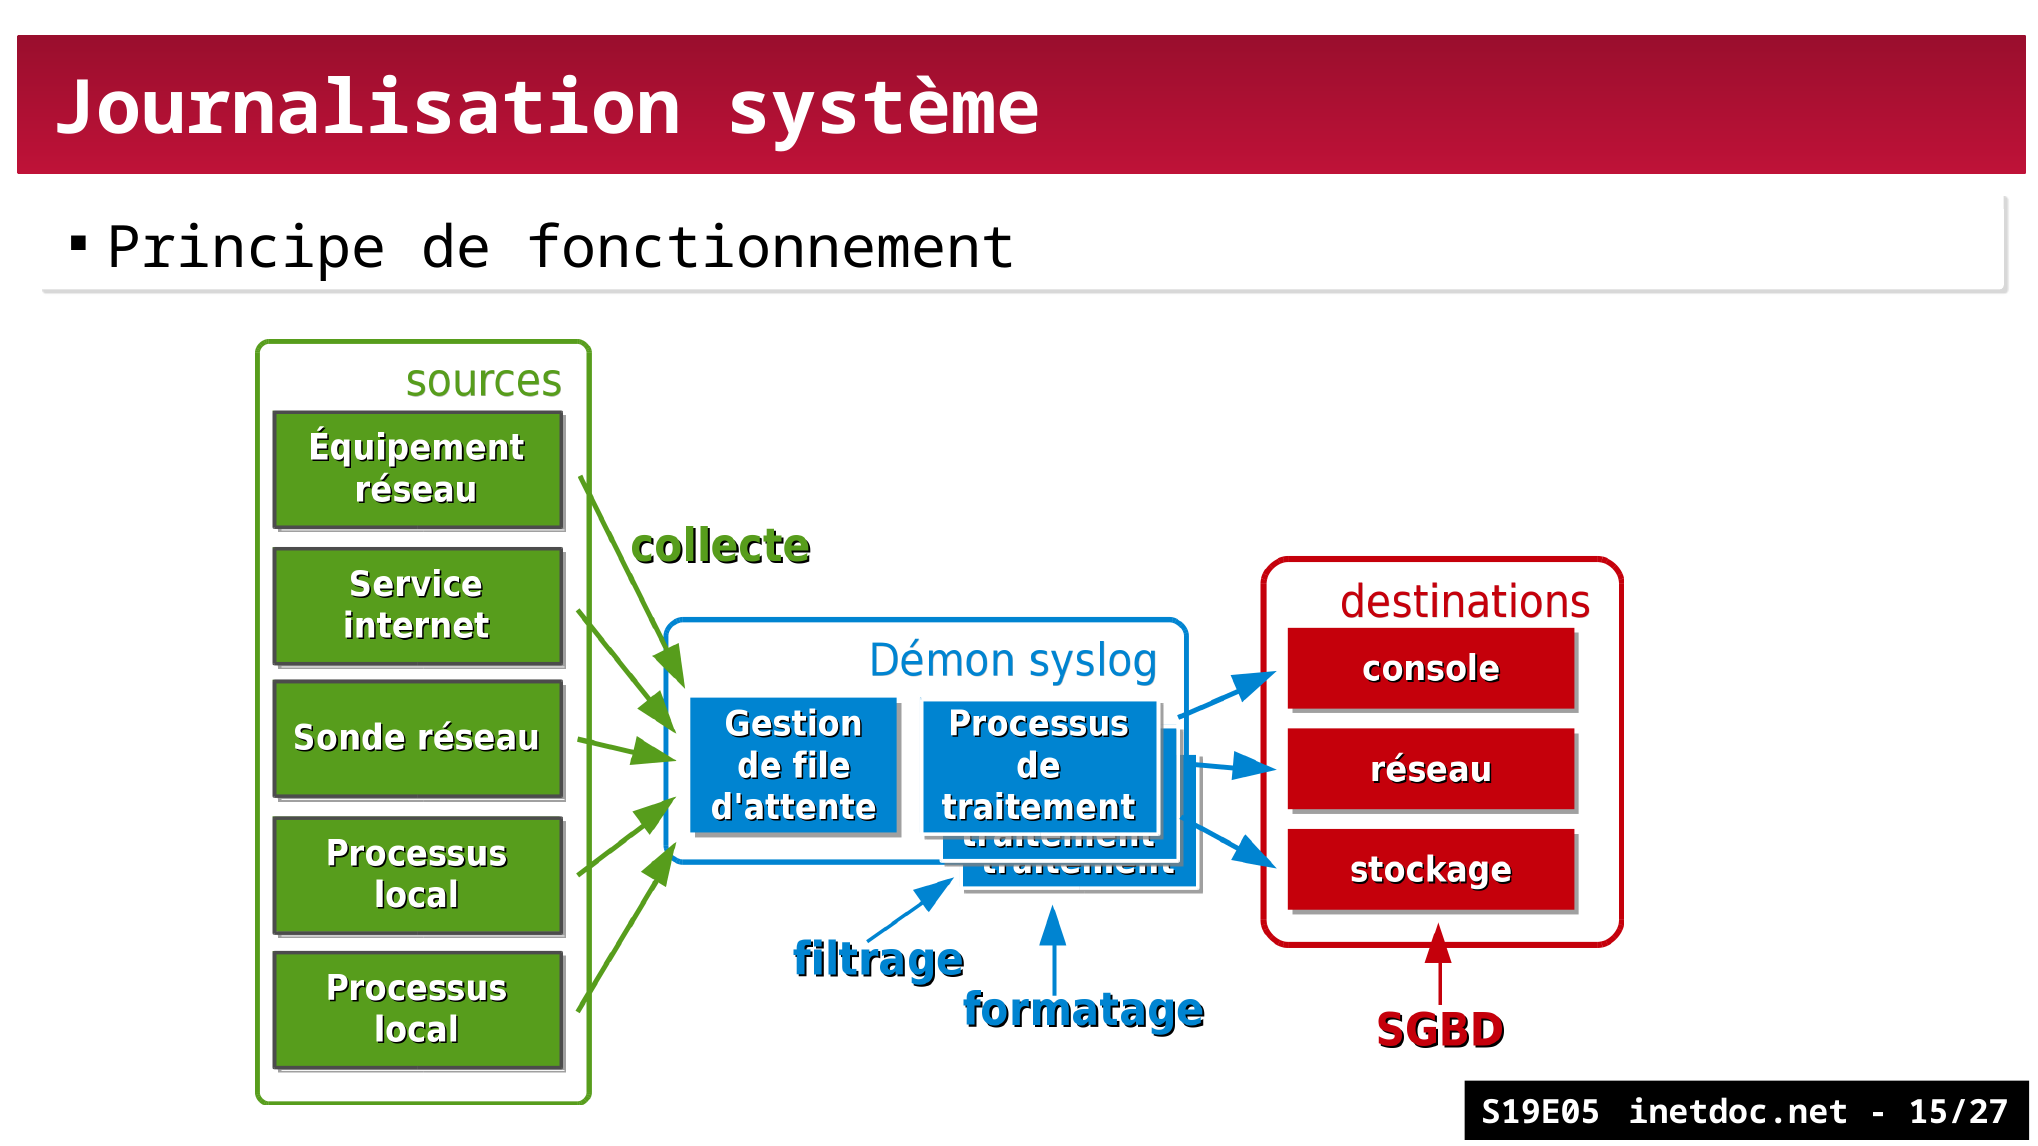

Journalisation système
Principe de fonctionnement
S19E05	inetdoc.net - /27